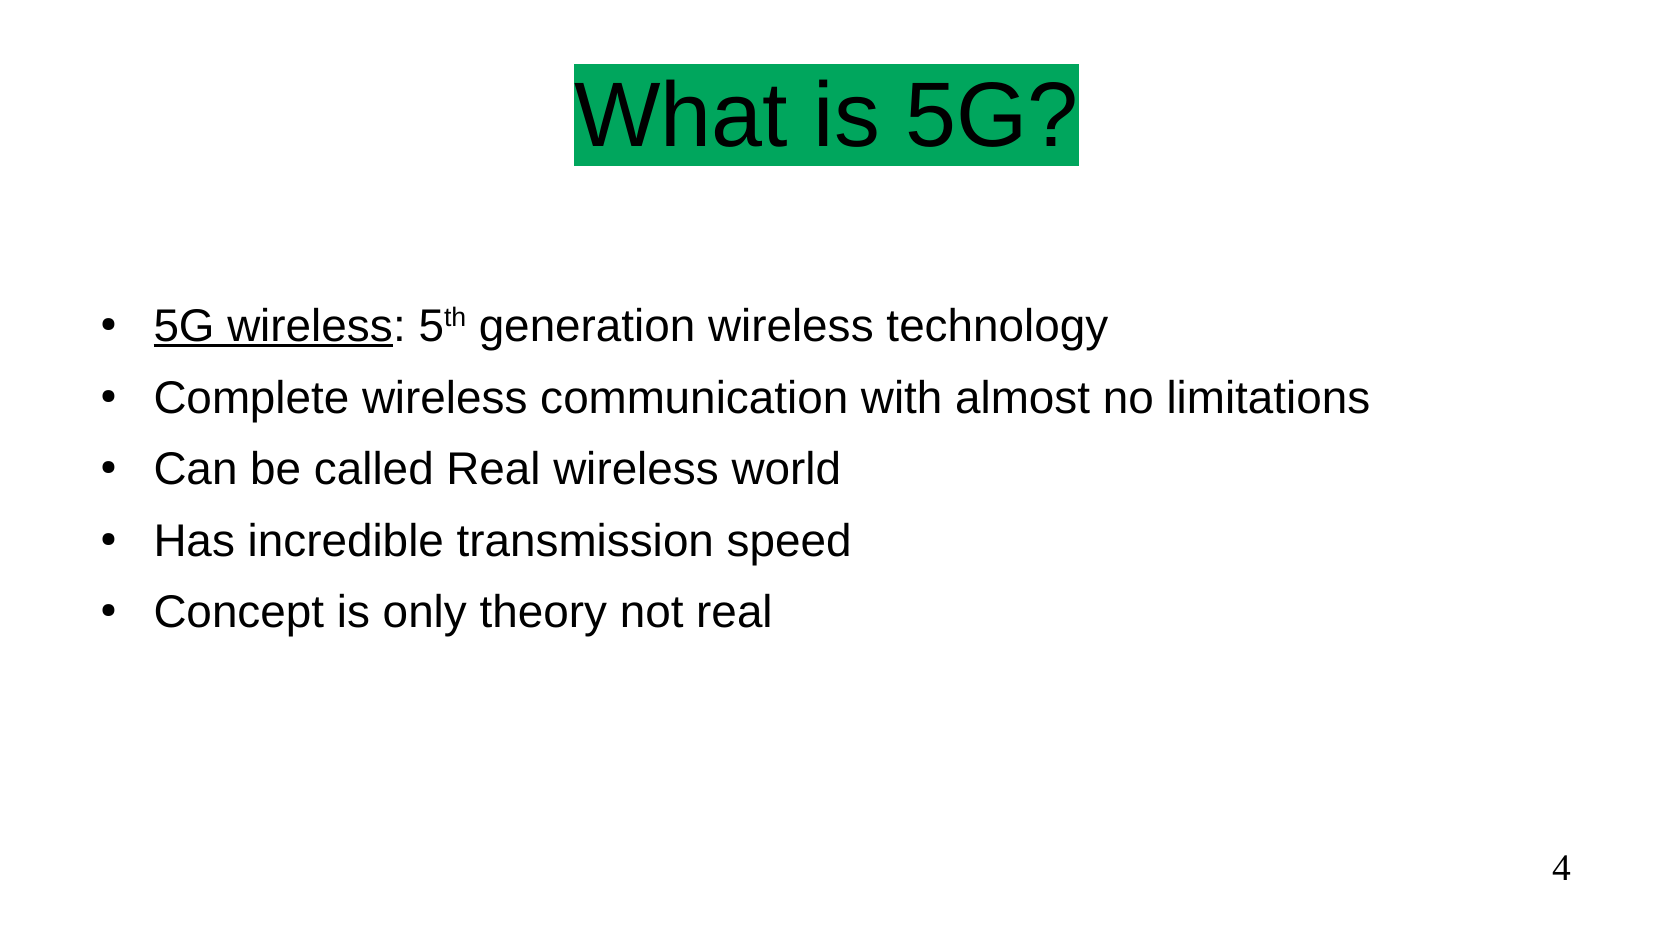

# What is 5G?
5G wireless: 5th generation wireless technology
Complete wireless communication with almost no limitations
Can be called Real wireless world
Has incredible transmission speed
Concept is only theory not real
4